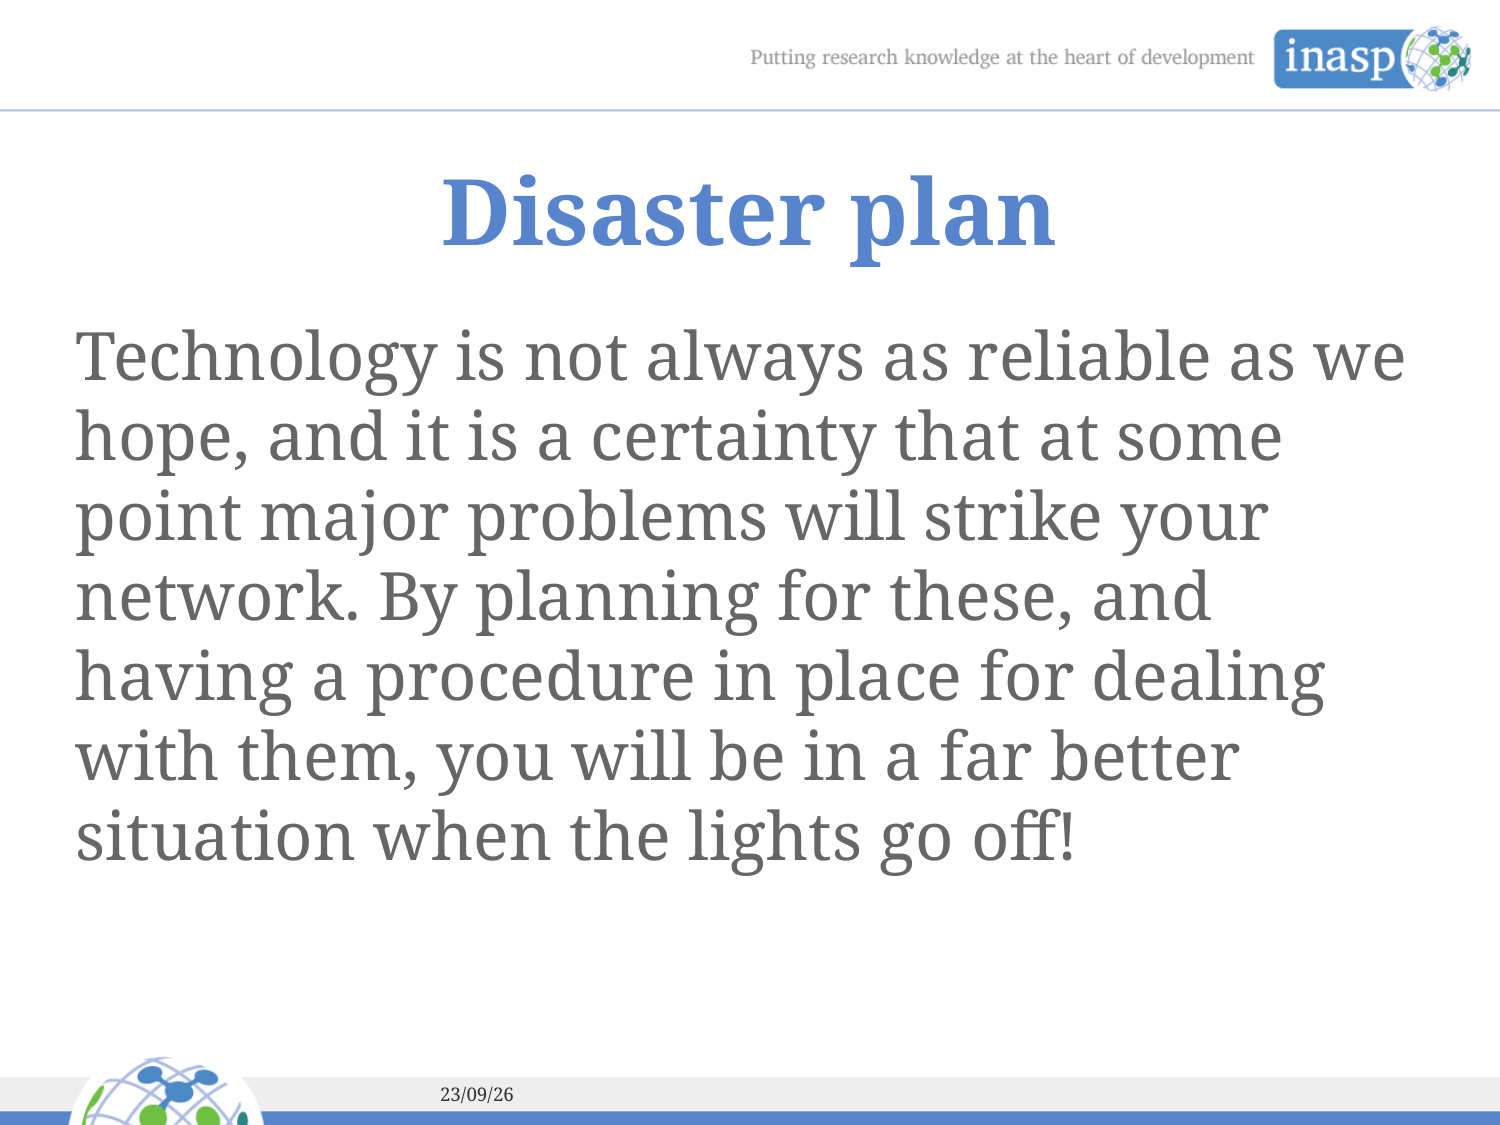

# Disaster plan
Technology is not always as reliable as we hope, and it is a certainty that at some point major problems will strike your network. By planning for these, and having a procedure in place for dealing with them, you will be in a far better situation when the lights go off!